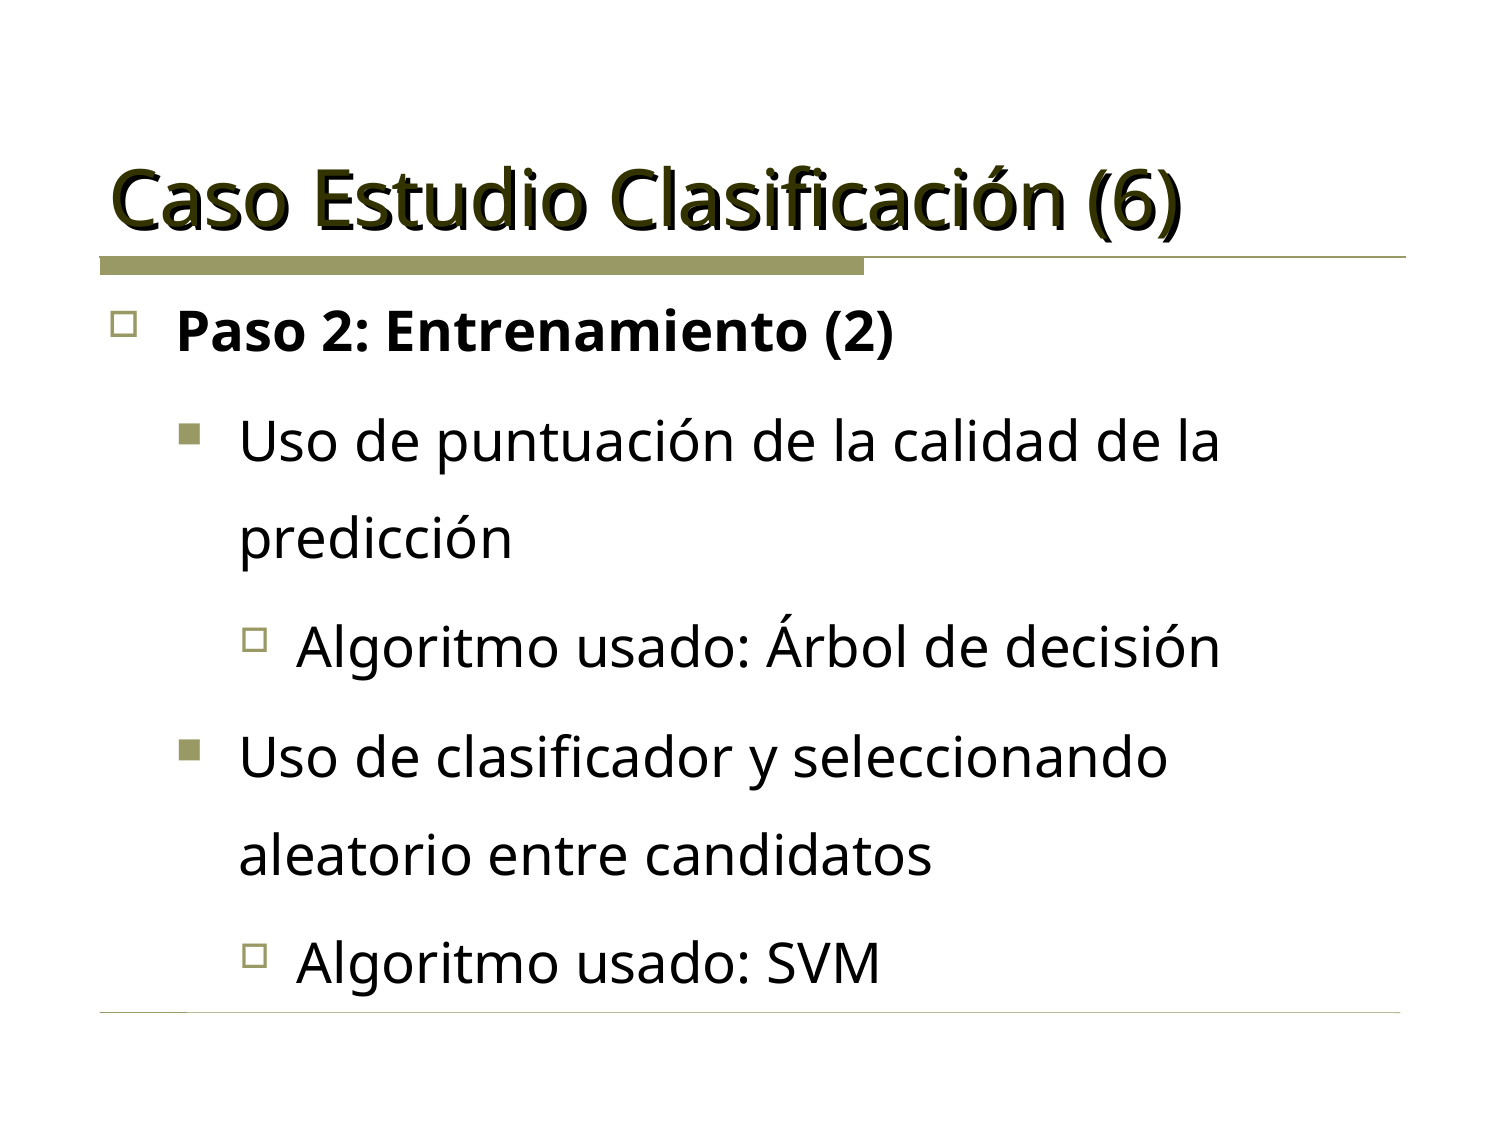

# Caso Estudio Clasificación (6)
Paso 2: Entrenamiento (2)
Uso de puntuación de la calidad de la predicción
Algoritmo usado: Árbol de decisión
Uso de clasificador y seleccionando aleatorio entre candidatos
Algoritmo usado: SVM